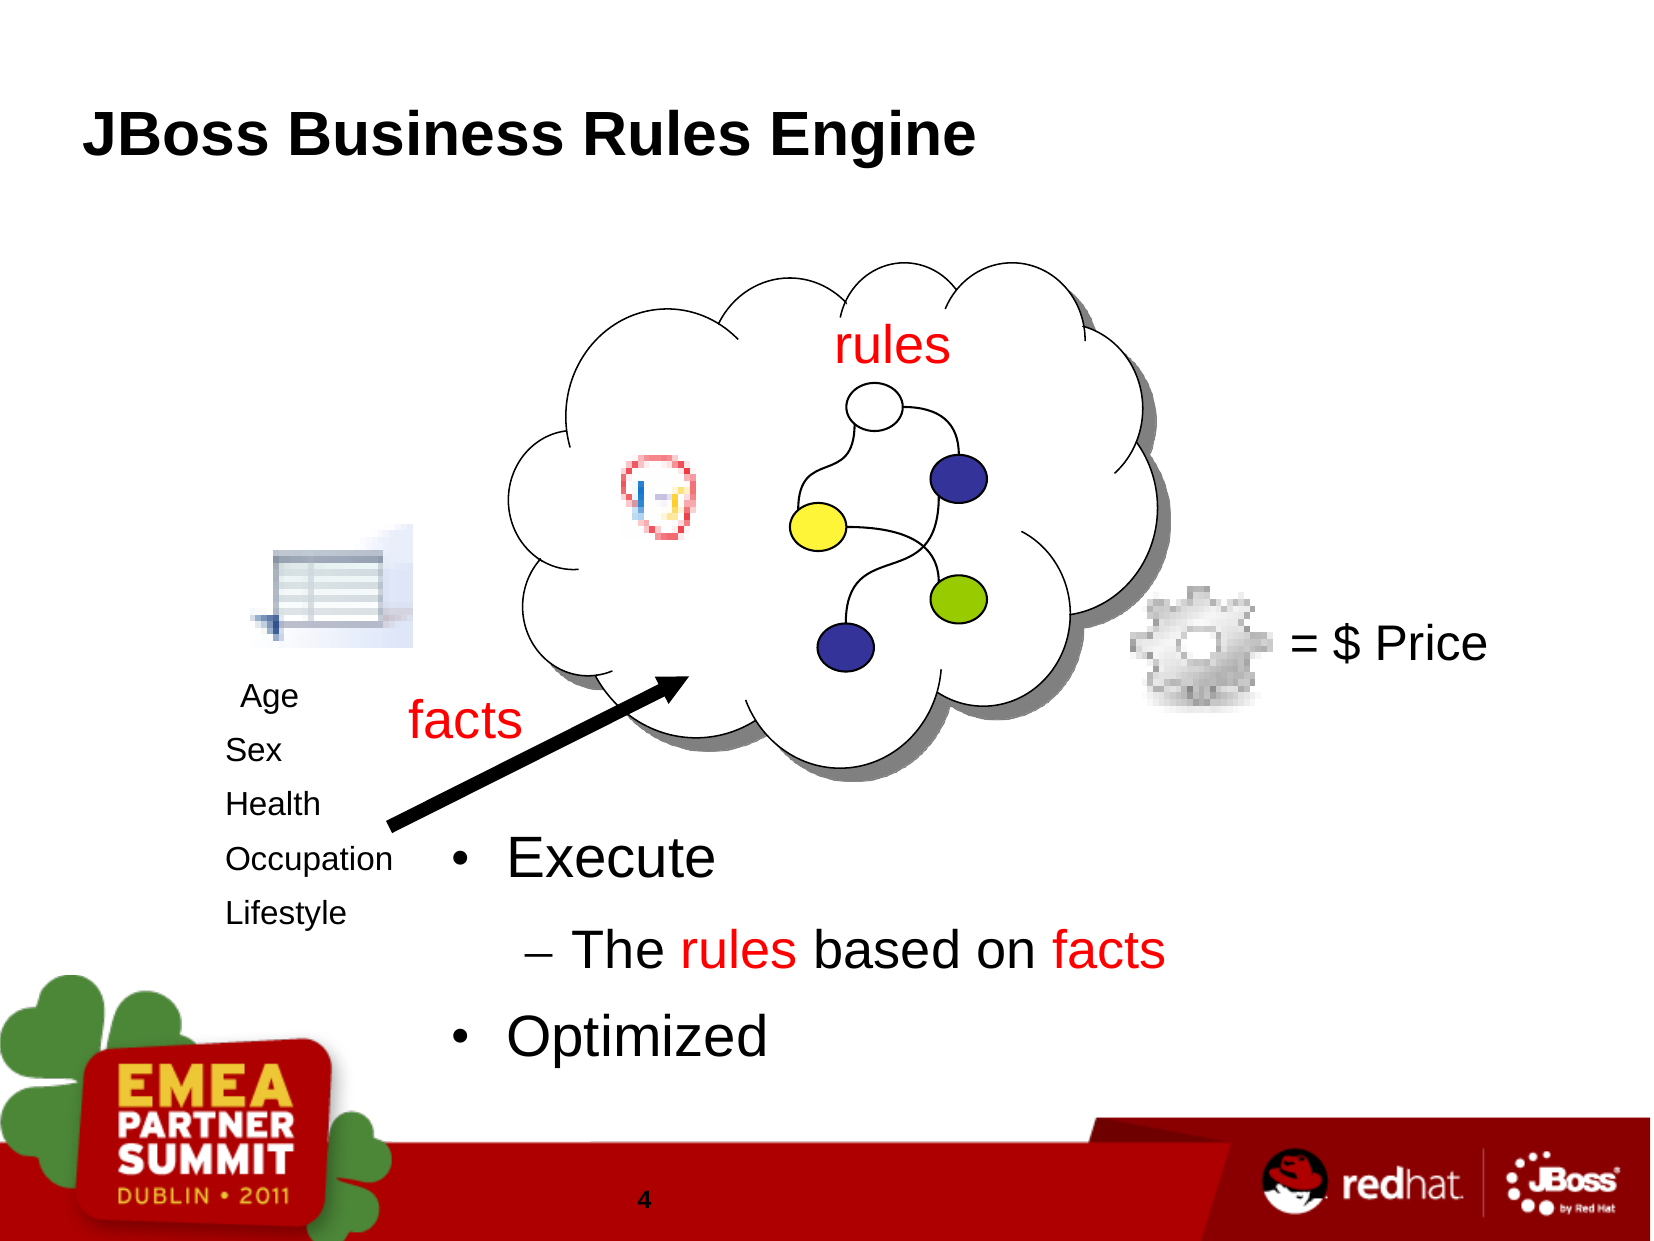

# JBoss Business Rules Engine
Execute
The rules based on facts
Optimized
rules
= $ Price
Age
Sex
Health
Occupation
Lifestyle
facts